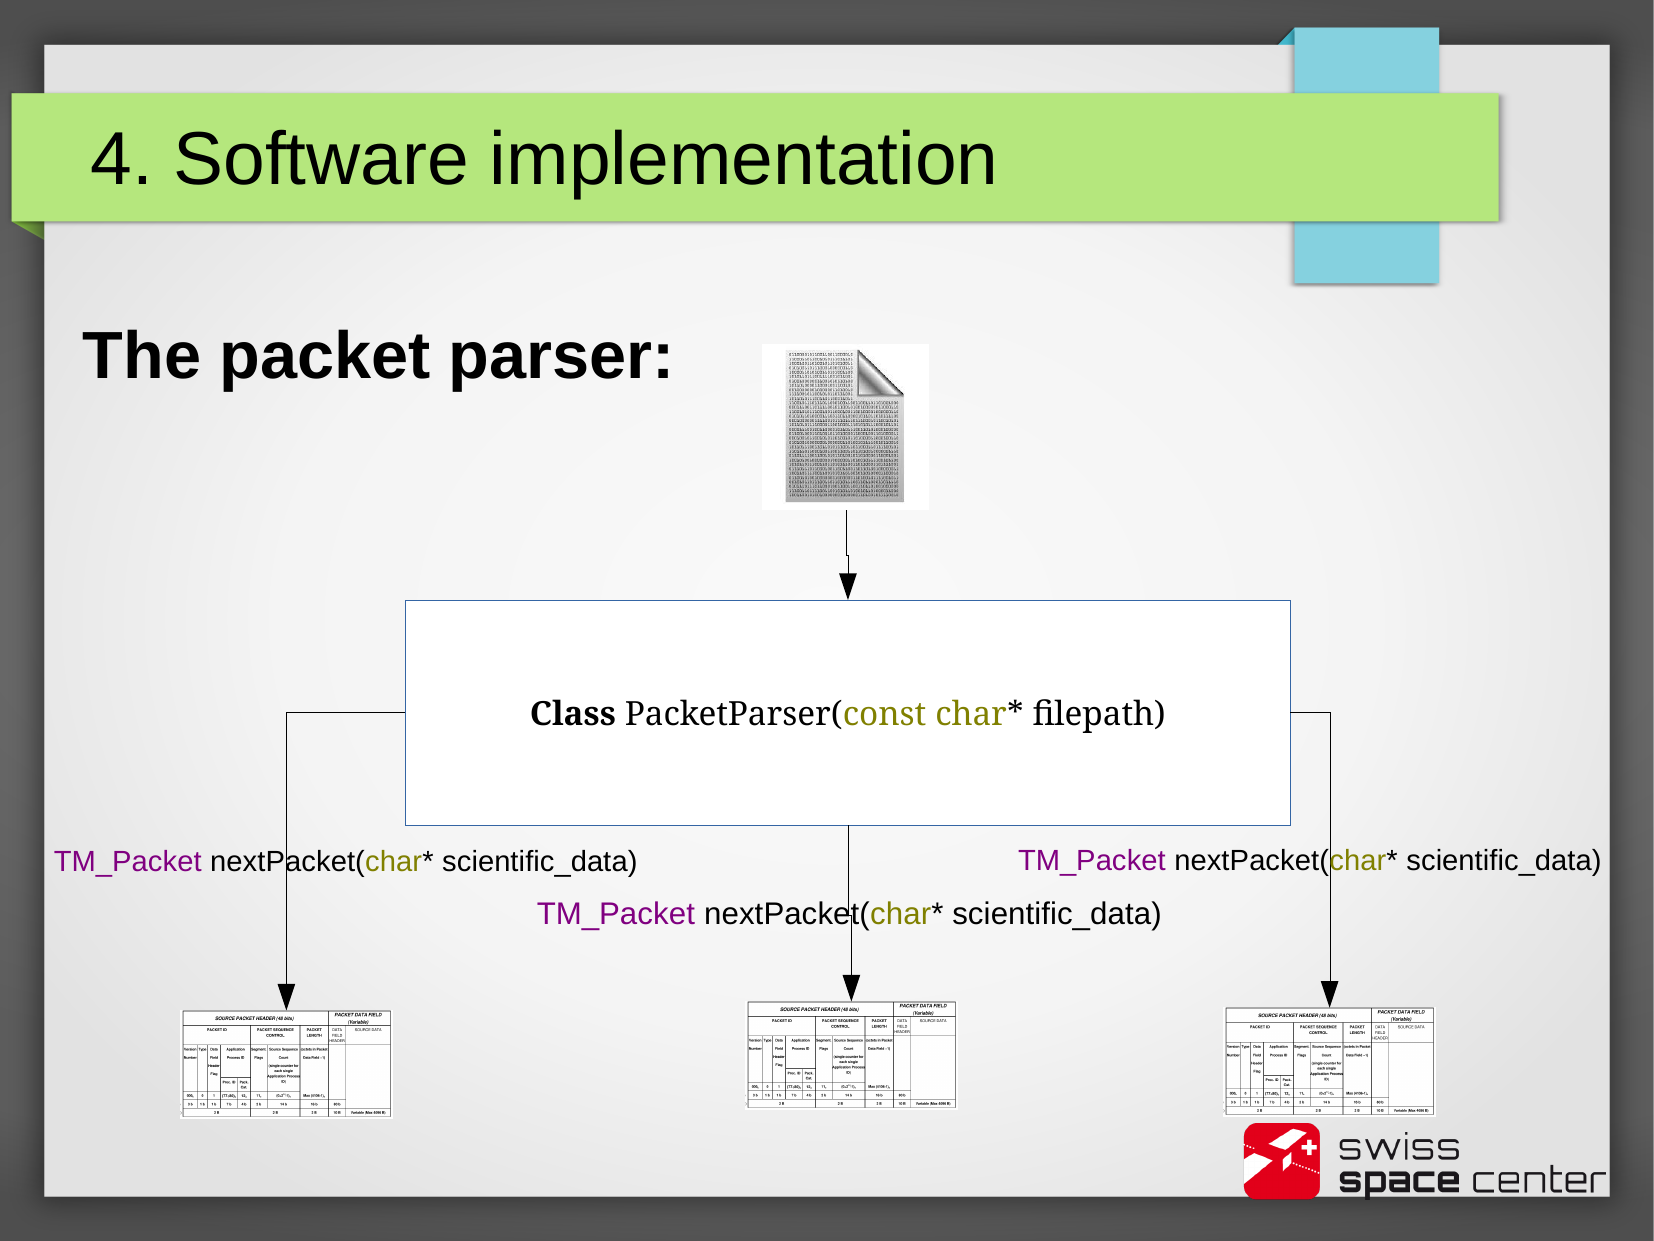

# 4. Software implementation
The packet parser:
Class PacketParser(const char* filepath)